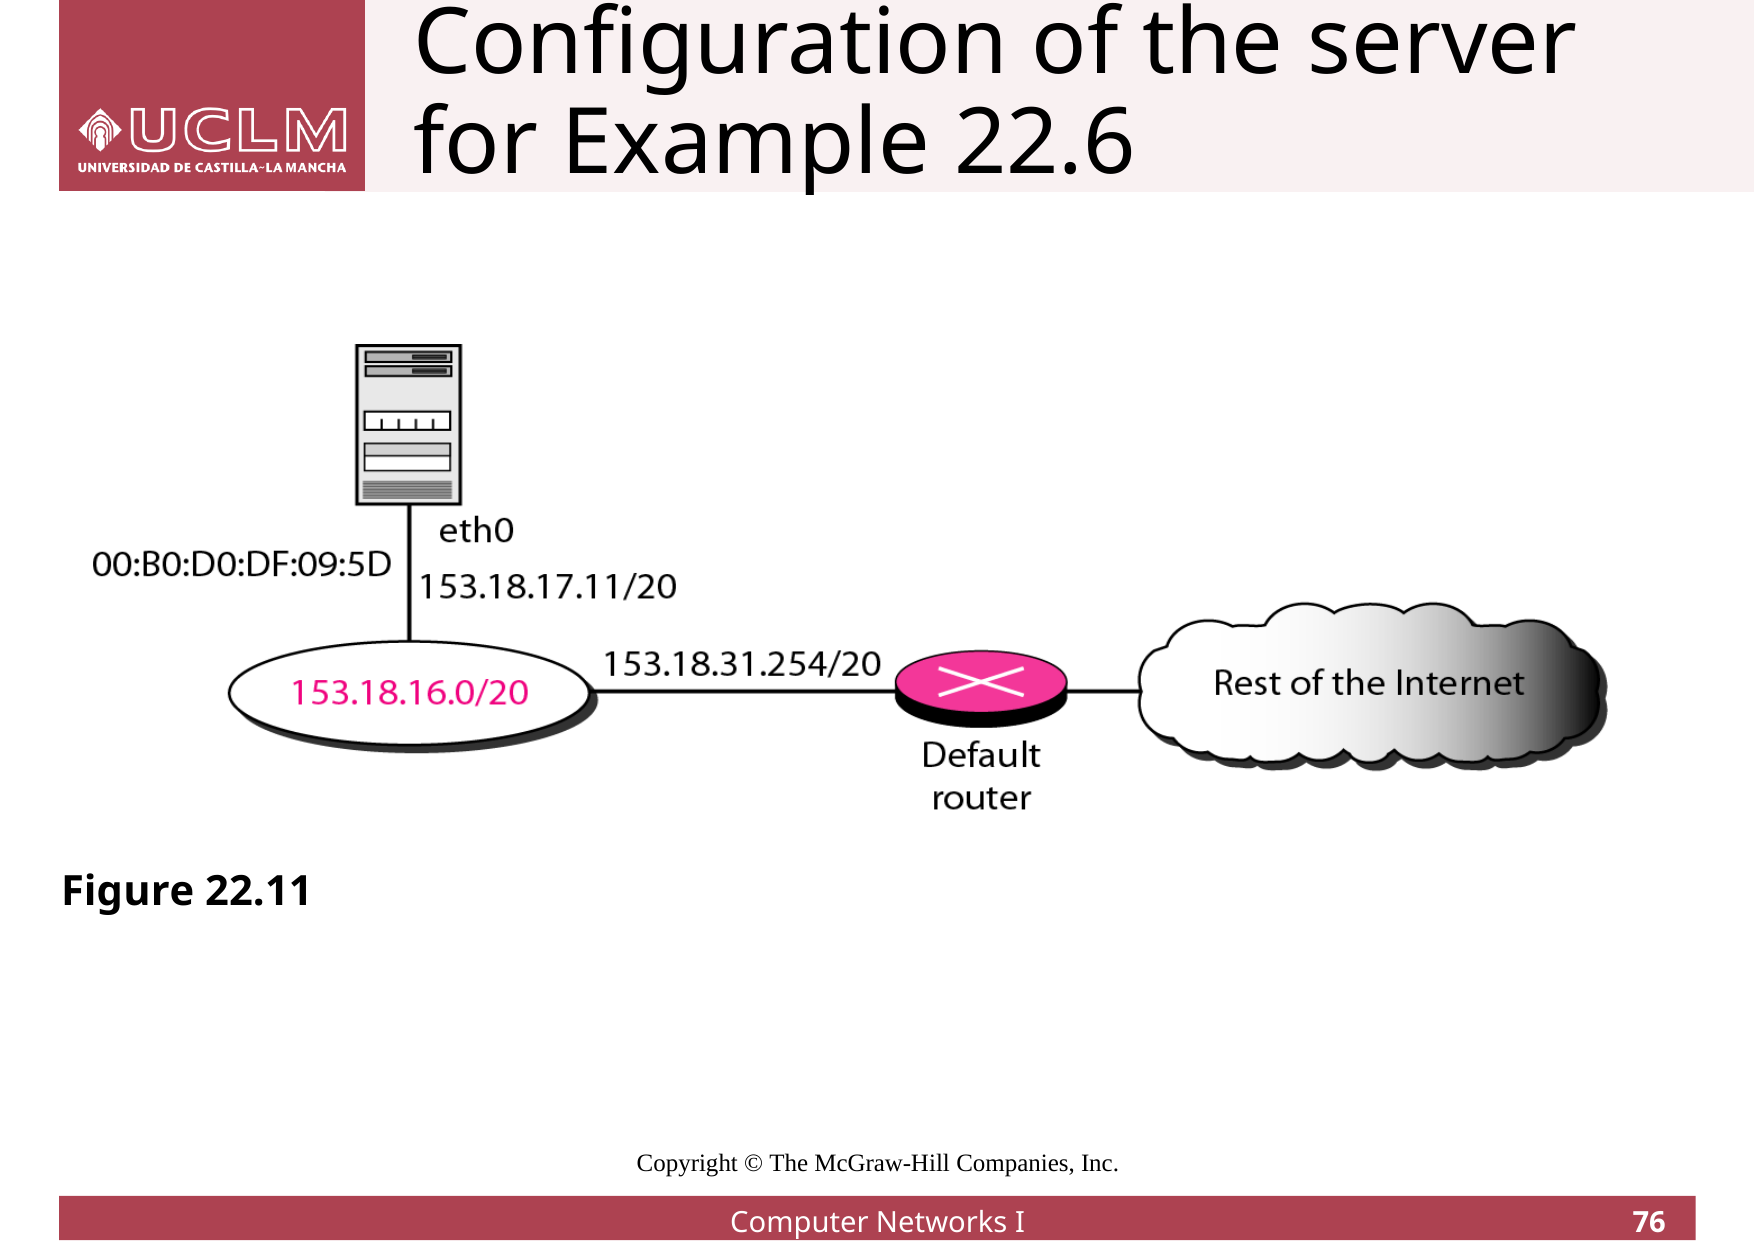

# Configuration of the server for Example 22.6
Figure 22.11
Copyright © The McGraw-Hill Companies, Inc.
Computer Networks I
76